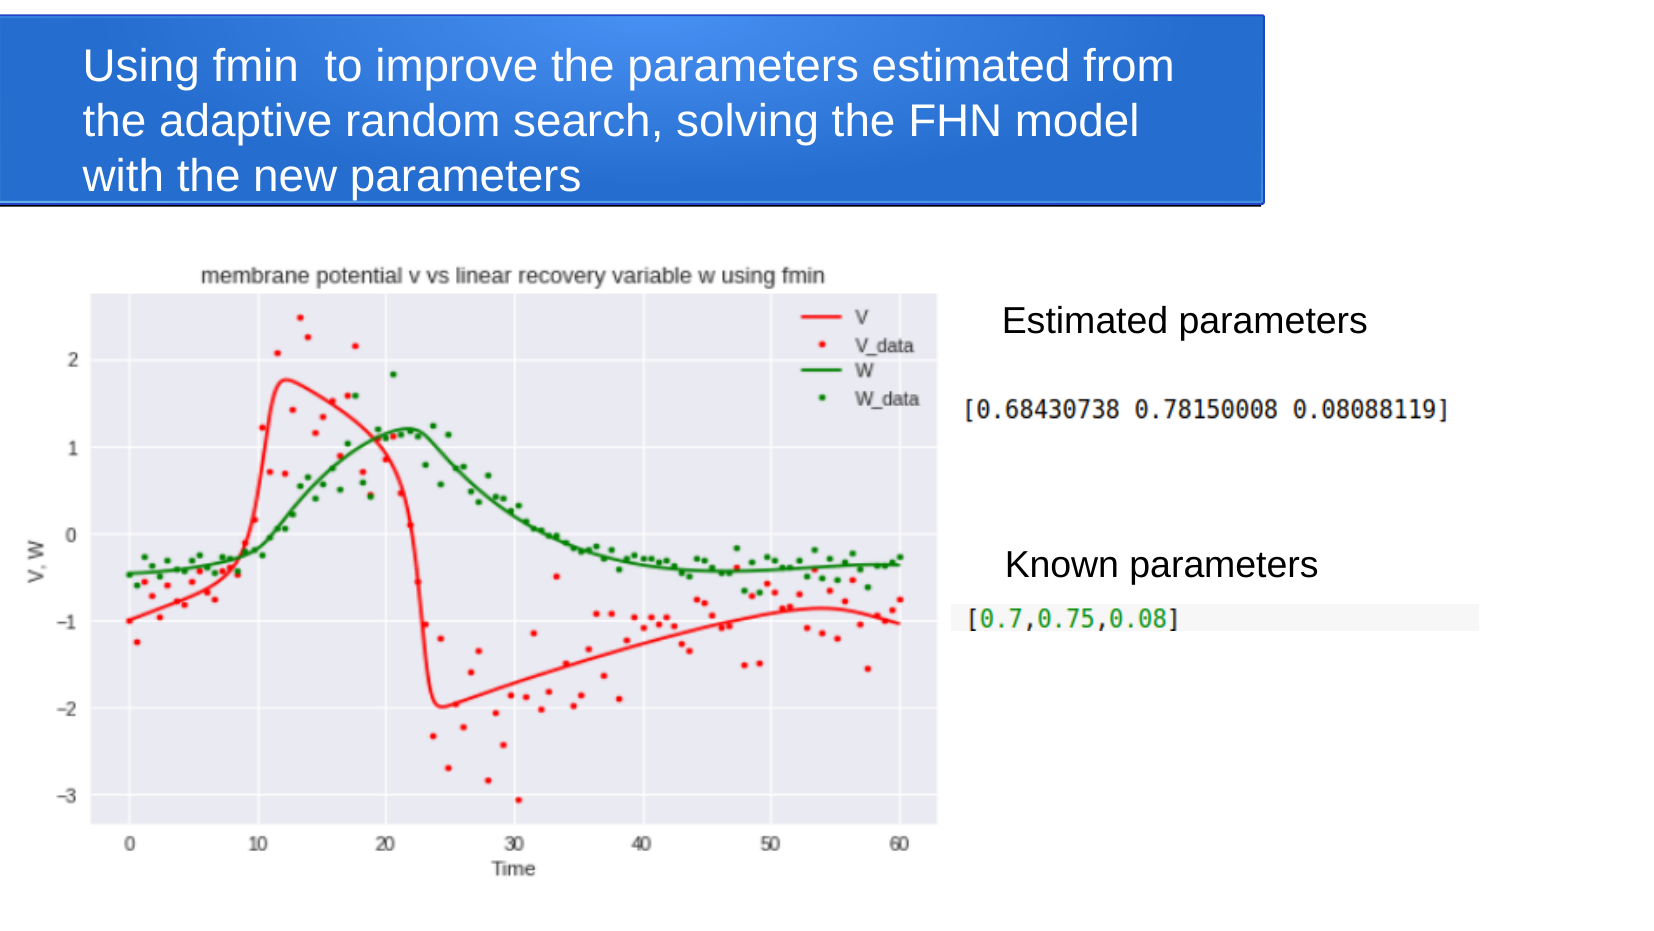

# Using fmin to improve the parameters estimated from the adaptive random search, solving the FHN model with the new parameters
Estimated parameters
Known parameters